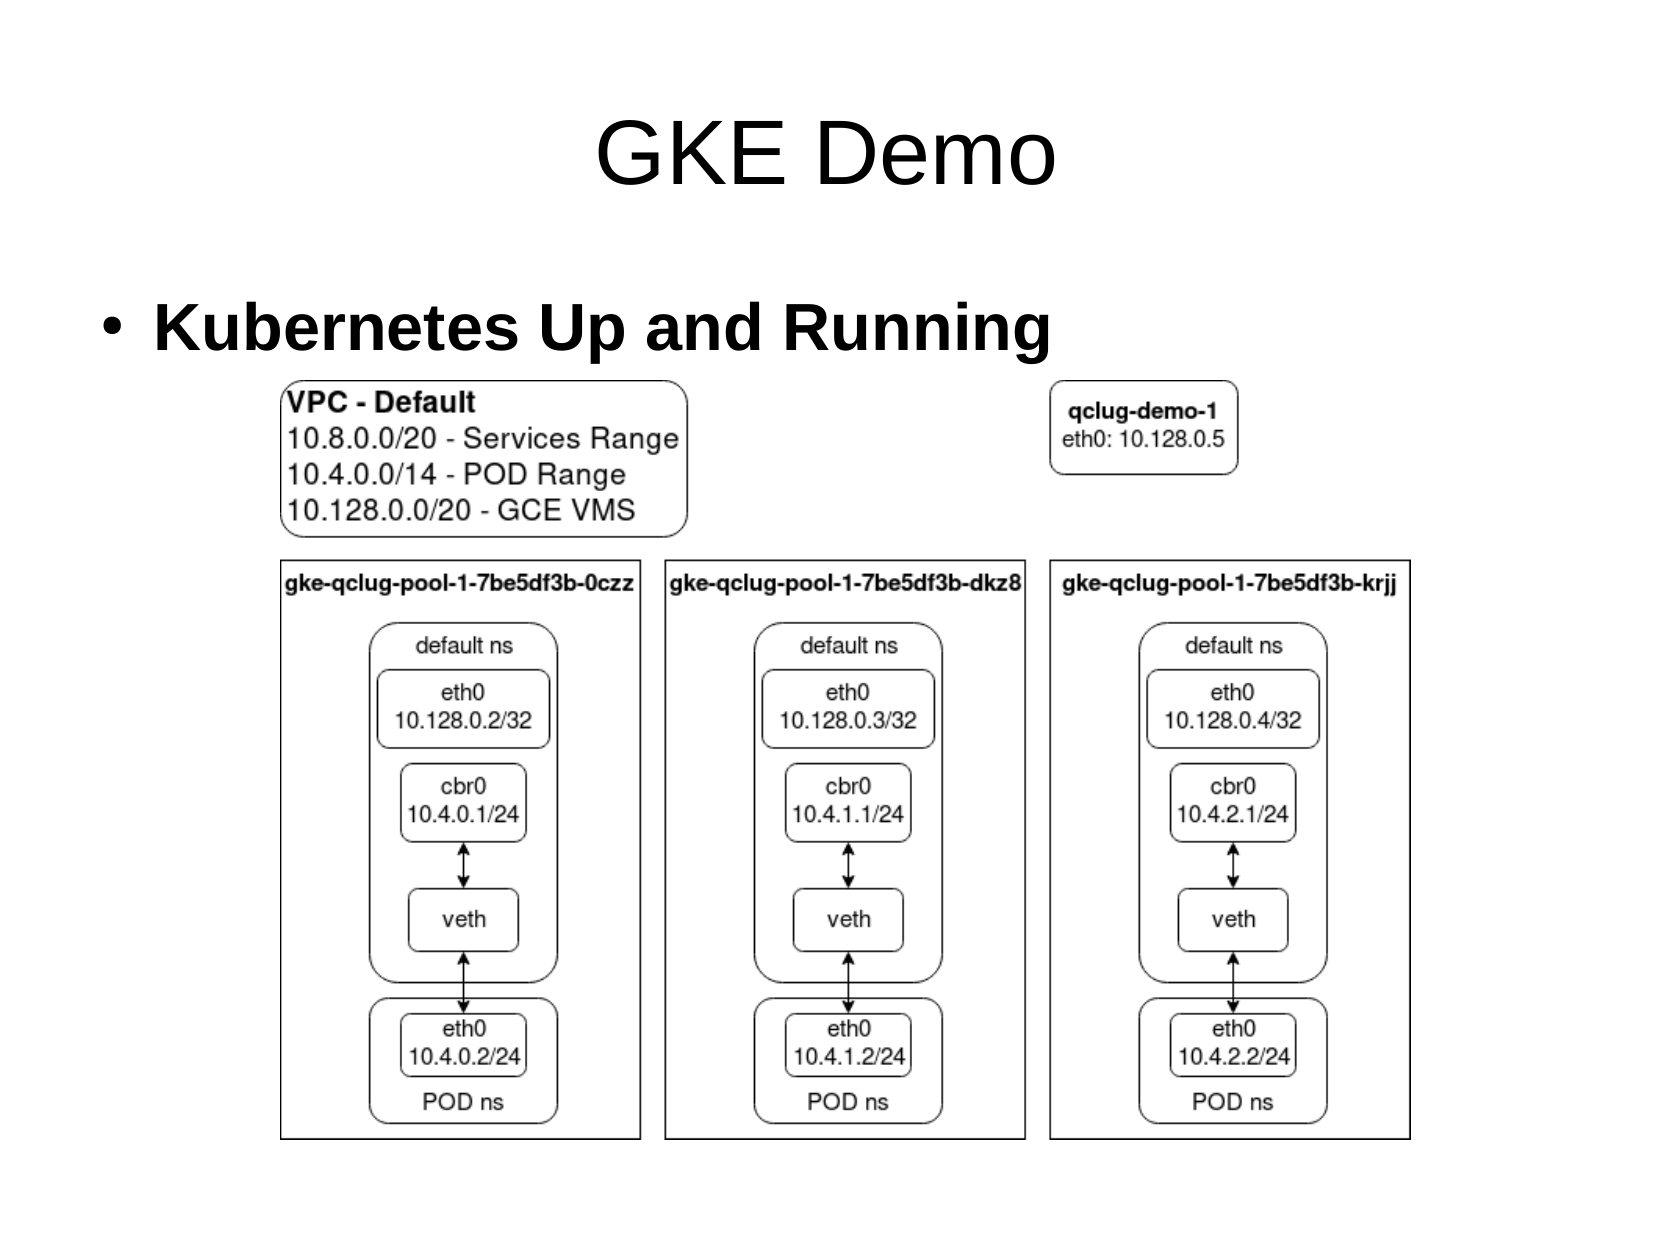

# GKE Demo
Kubernetes Up and Running